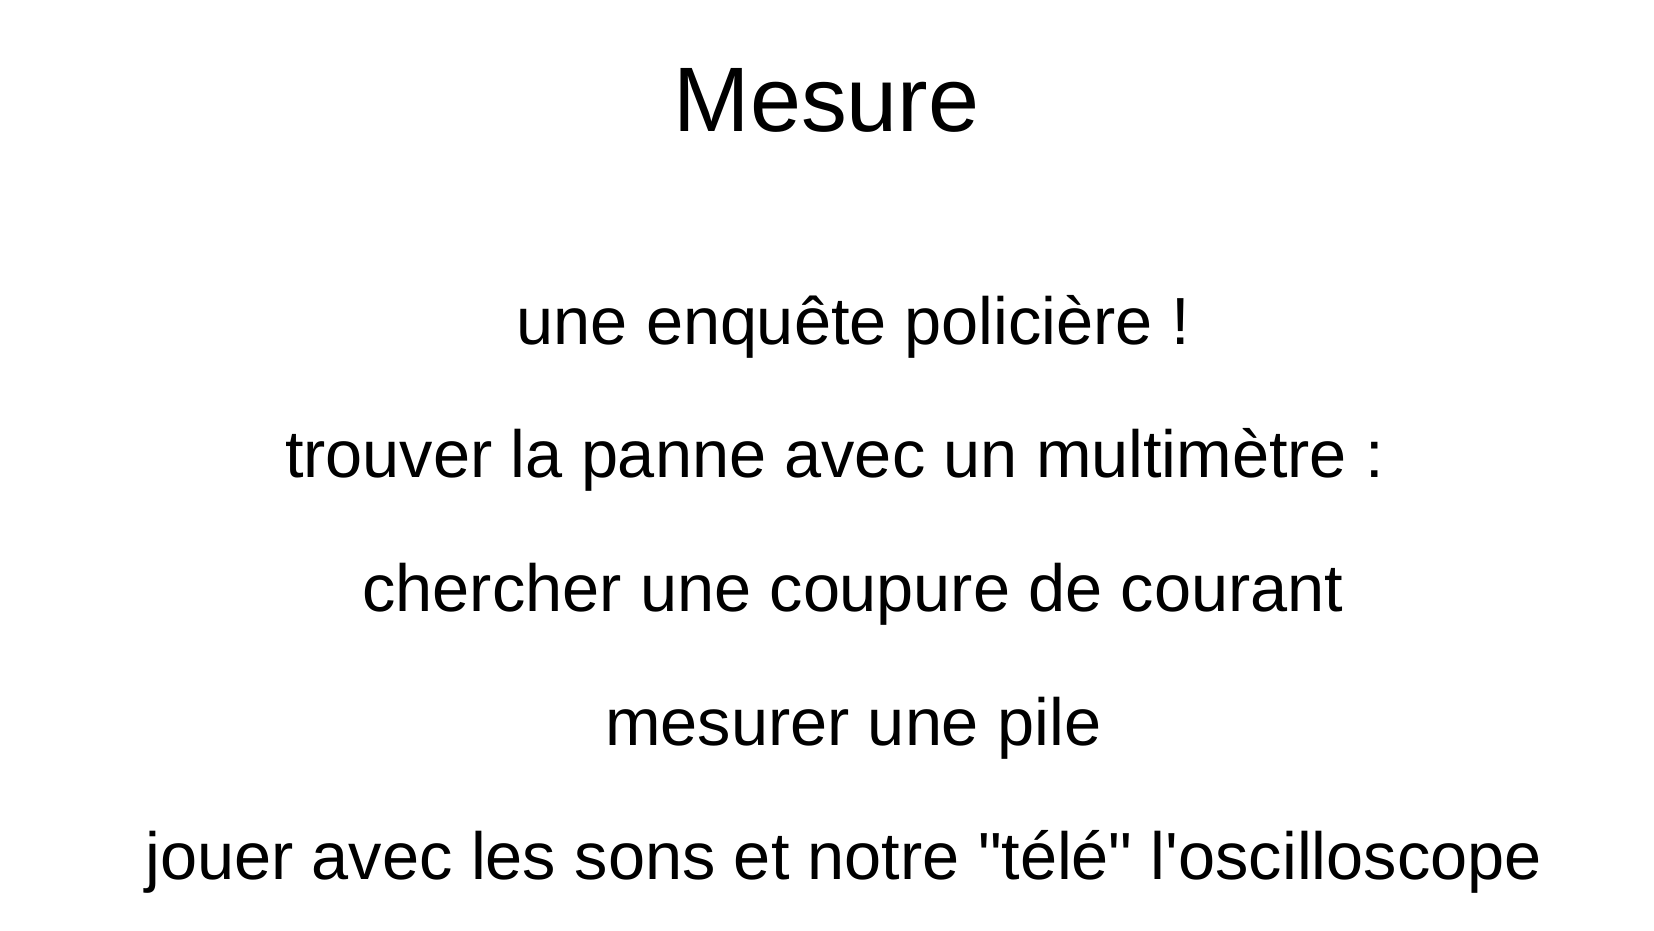

# Mesure
une enquête policière !
trouver la panne avec un multimètre :
chercher une coupure de courant
mesurer une pile
jouer avec les sons et notre "télé" l'oscilloscope